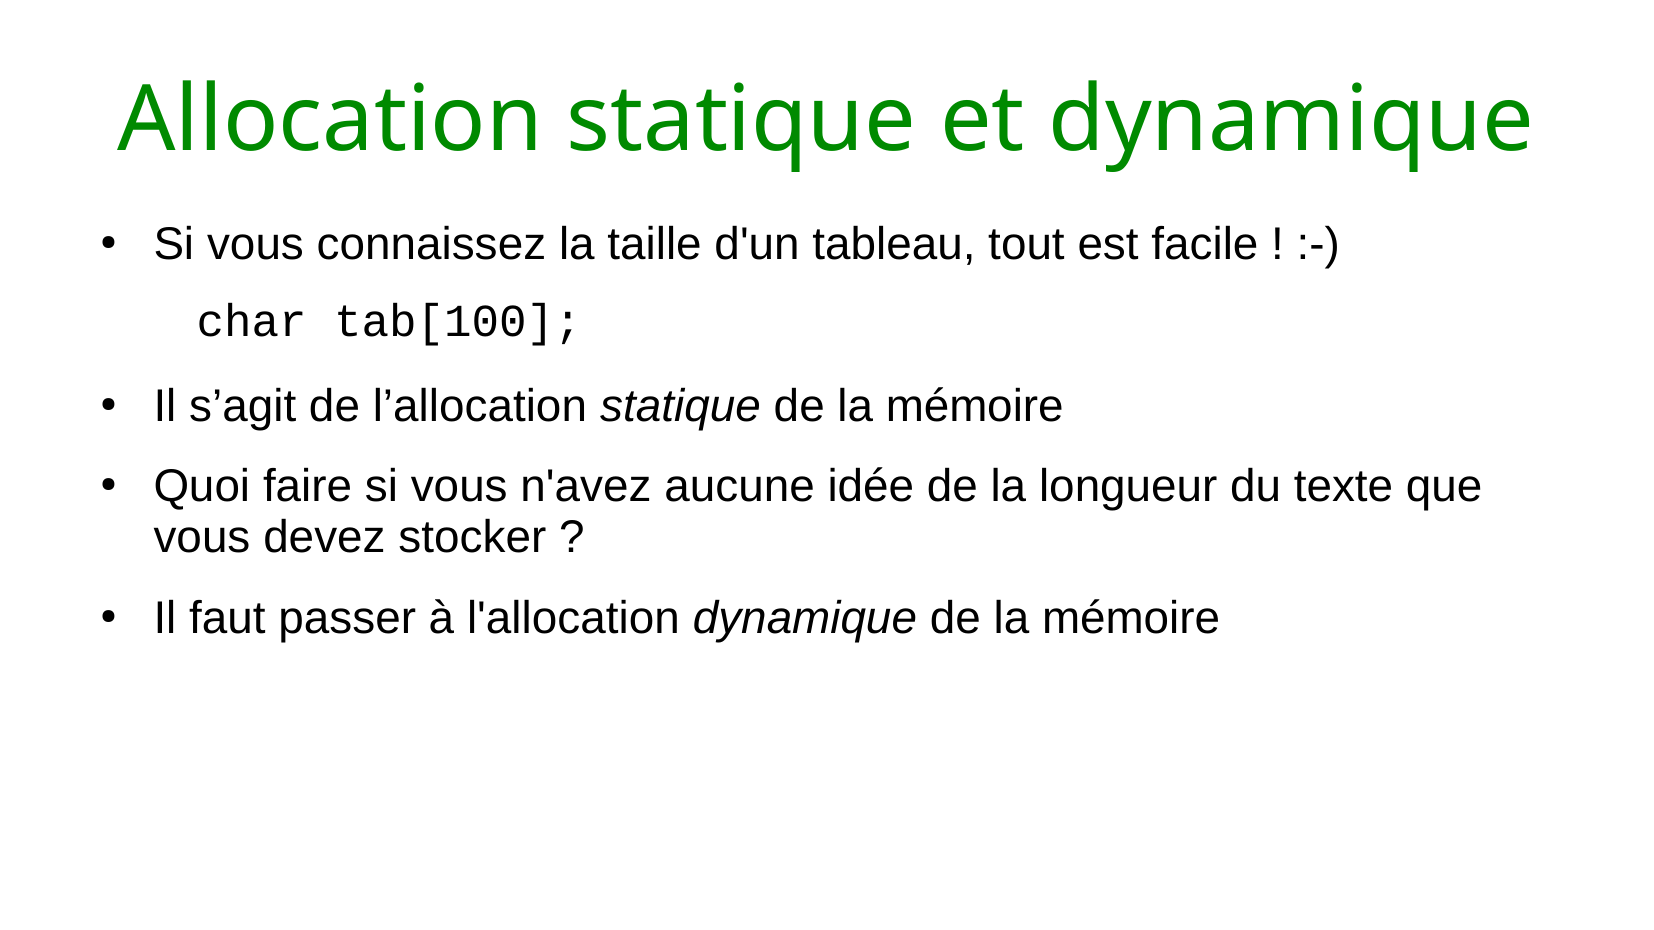

# Allocation statique et dynamique
Si vous connaissez la taille d'un tableau, tout est facile ! :-)
 char tab[100];
Il s’agit de l’allocation statique de la mémoire
Quoi faire si vous n'avez aucune idée de la longueur du texte que vous devez stocker ?
Il faut passer à l'allocation dynamique de la mémoire